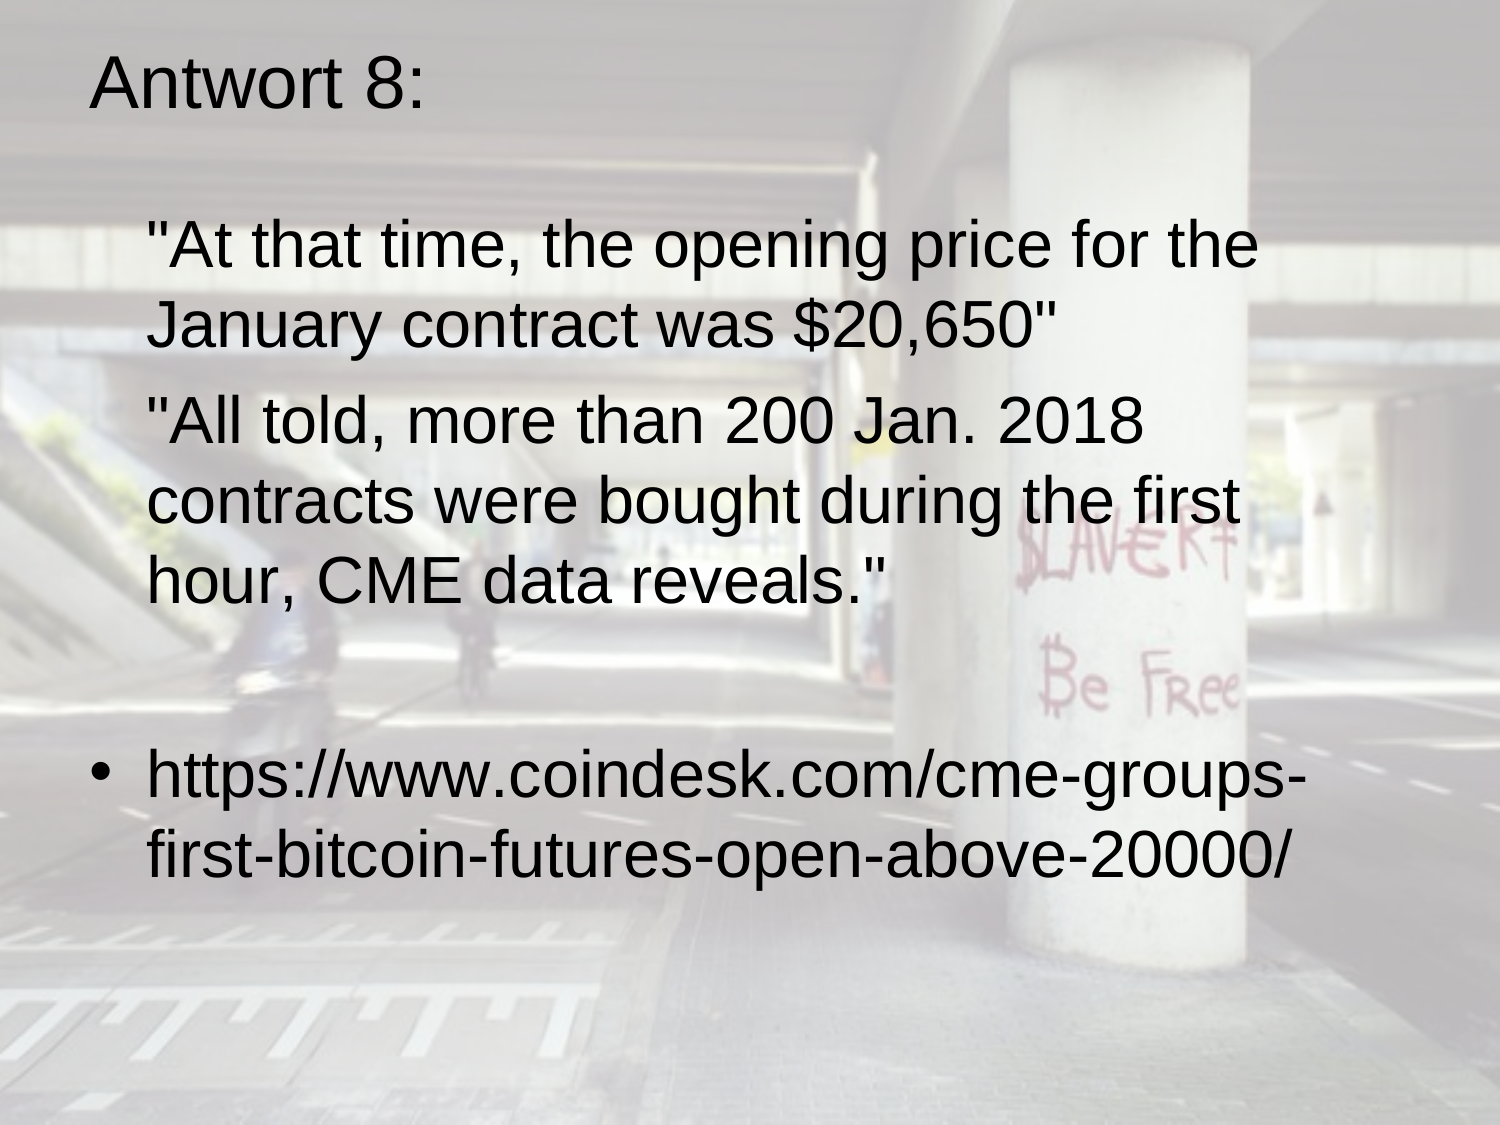

# Antwort 8:
"At that time, the opening price for the January contract was $20,650"
"All told, more than 200 Jan. 2018 contracts were bought during the first hour, CME data reveals."
https://www.coindesk.com/cme-groups-first-bitcoin-futures-open-above-20000/